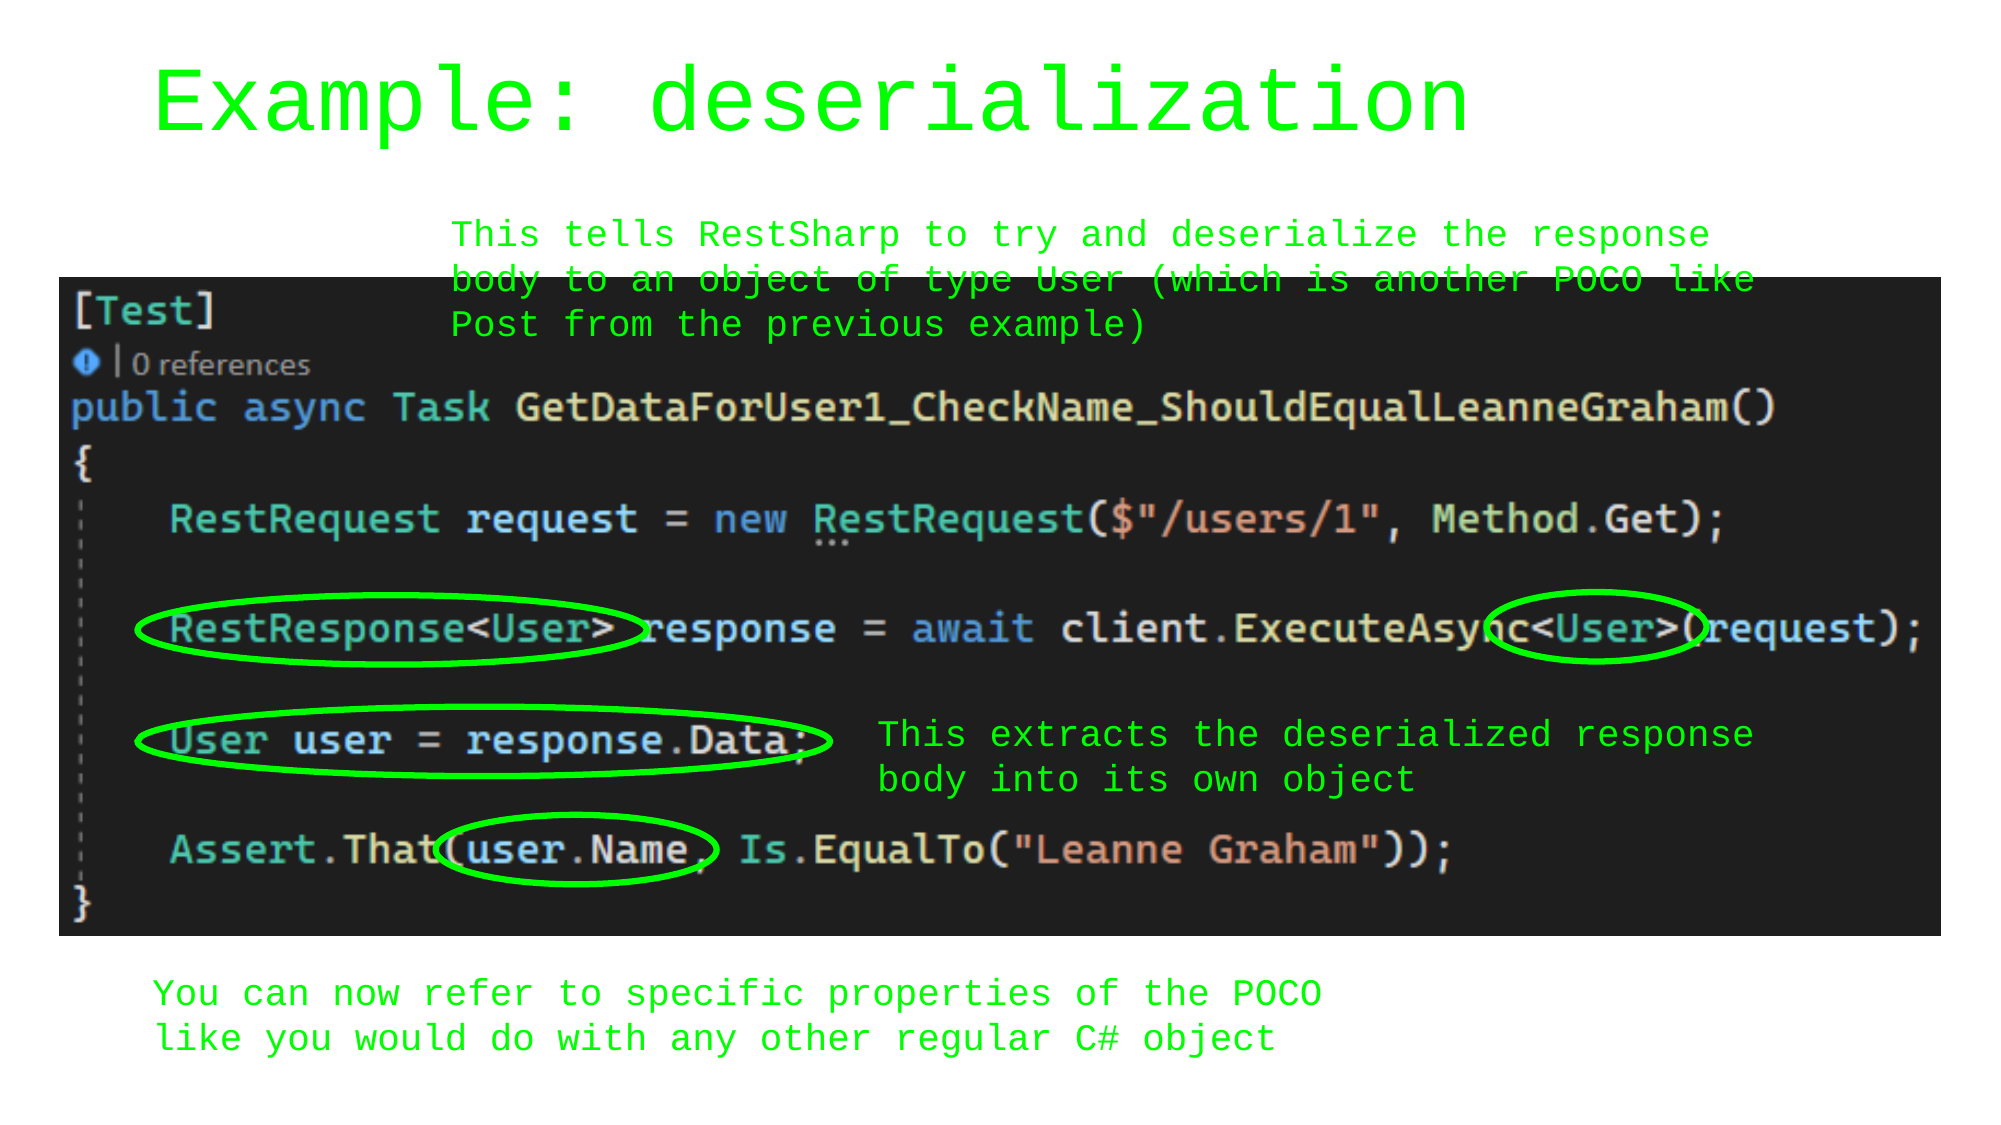

# Example: deserialization
This tells RestSharp to try and deserialize the response body to an object of type User (which is another POCO like Post from the previous example)
This extracts the deserialized response body into its own object
You can now refer to specific properties of the POCO like you would do with any other regular C# object